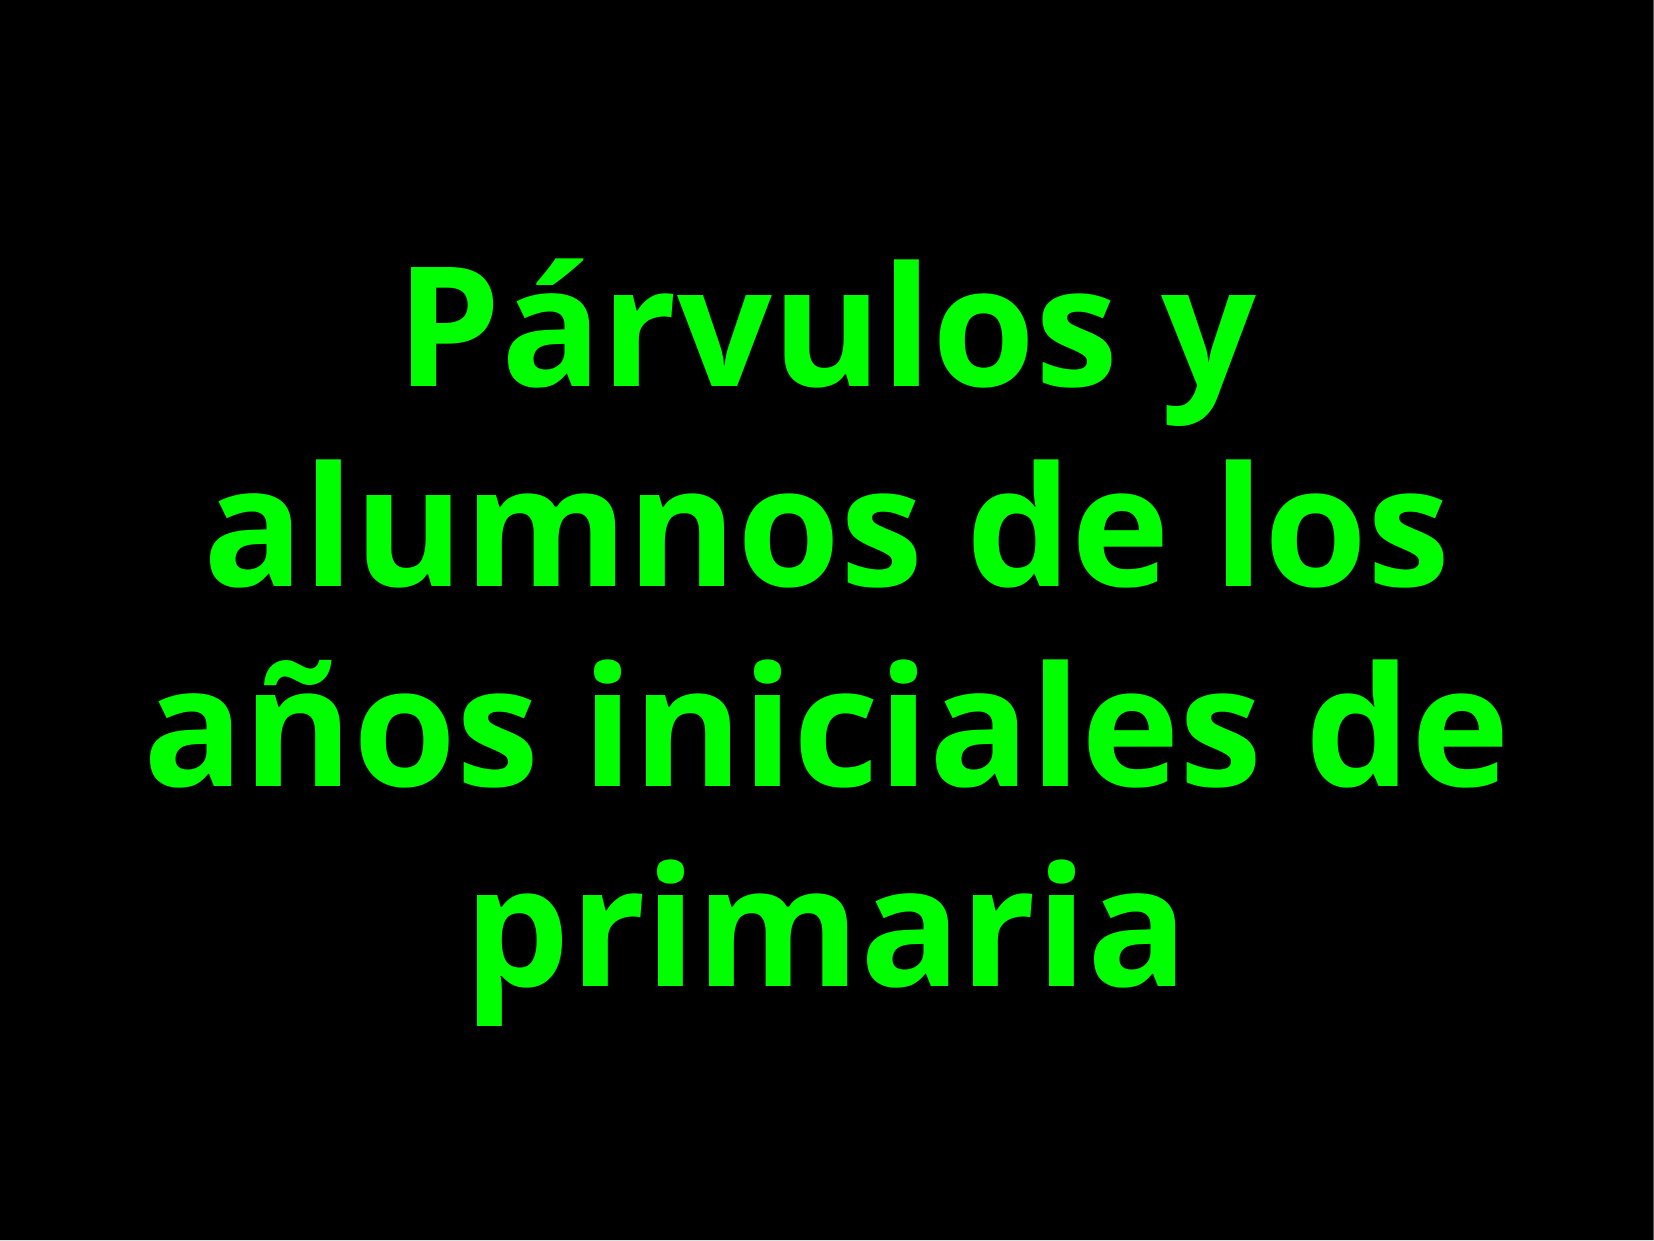

# Párvulos y alumnos de los años iniciales de primaria